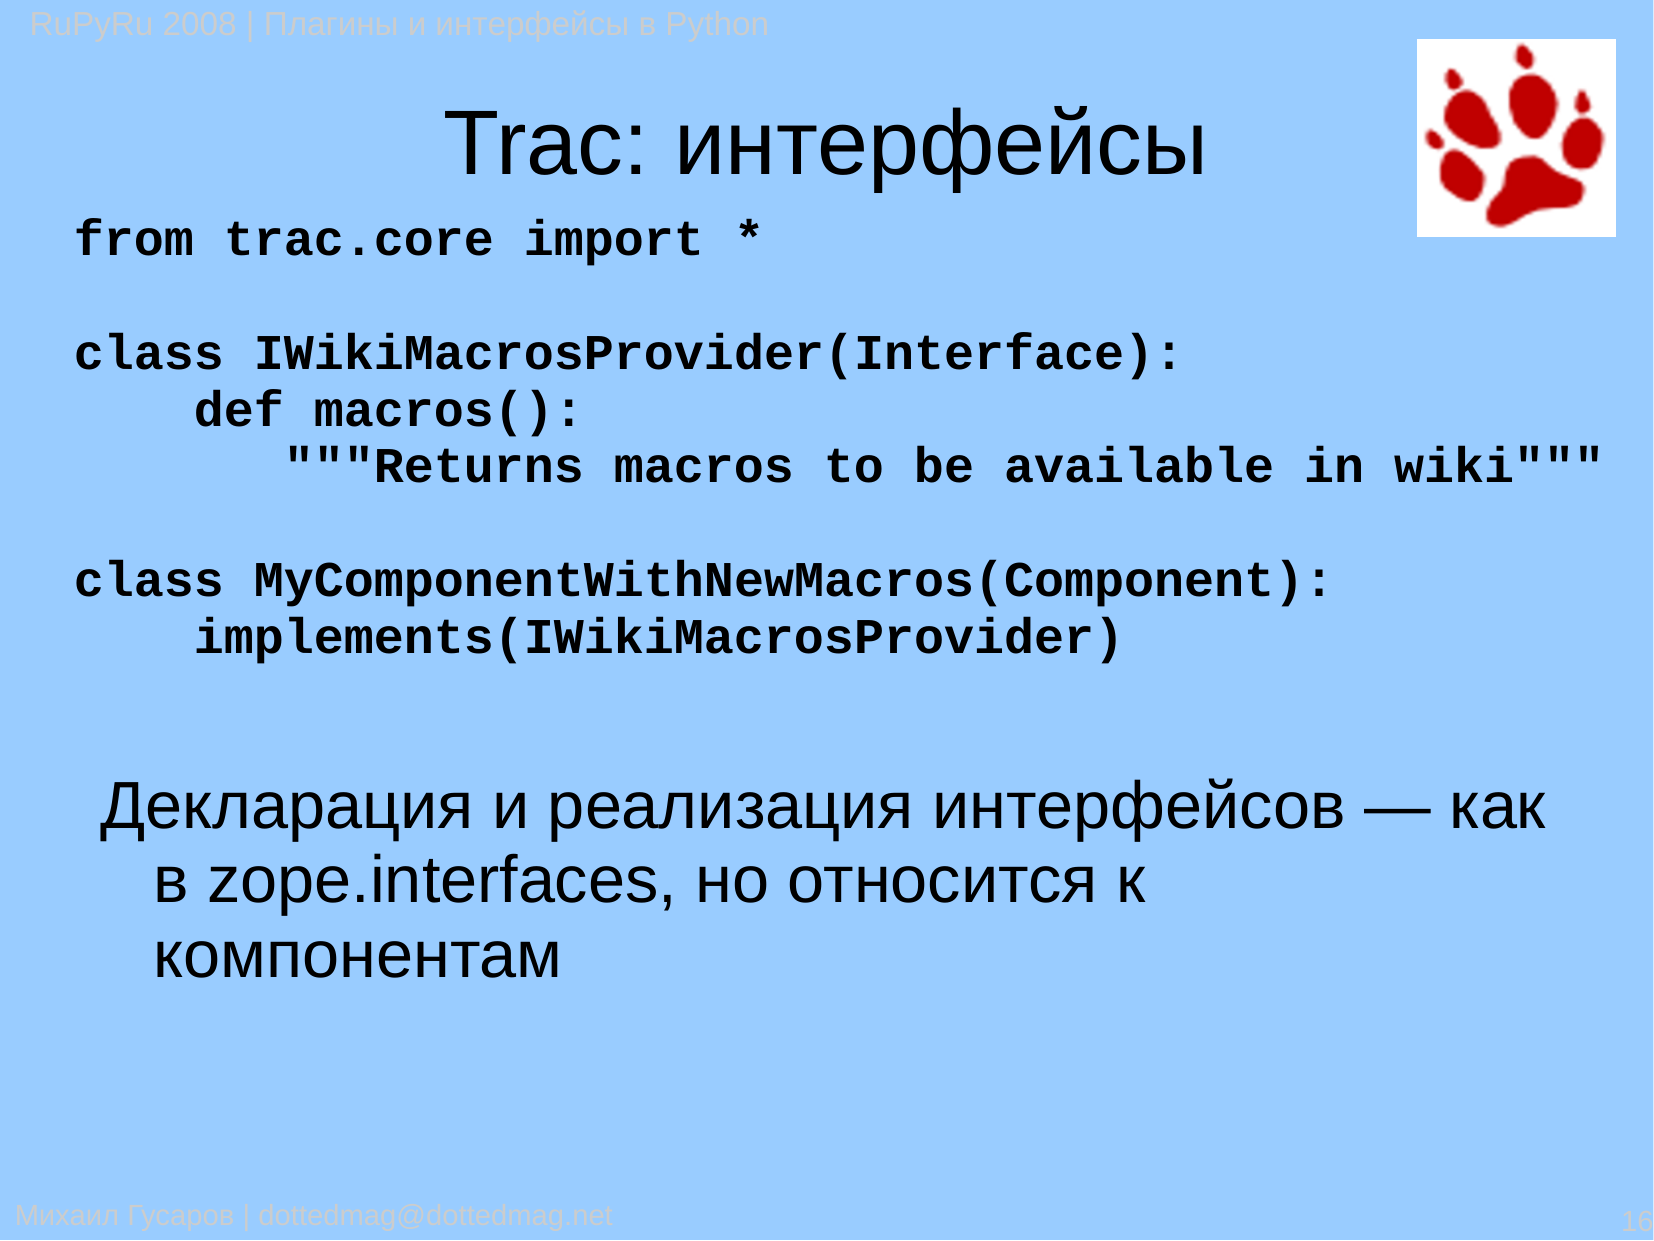

# Trac: интерфейсы
from trac.core import *
class IWikiMacrosProvider(Interface):
 def macros():
 """Returns macros to be available in wiki"""
class MyComponentWithNewMacros(Component):
 implements(IWikiMacrosProvider)
Декларация и реализация интерфейсов — как в zope.interfaces, но относится к компонентам
Имя Автора | email@domain.org
16